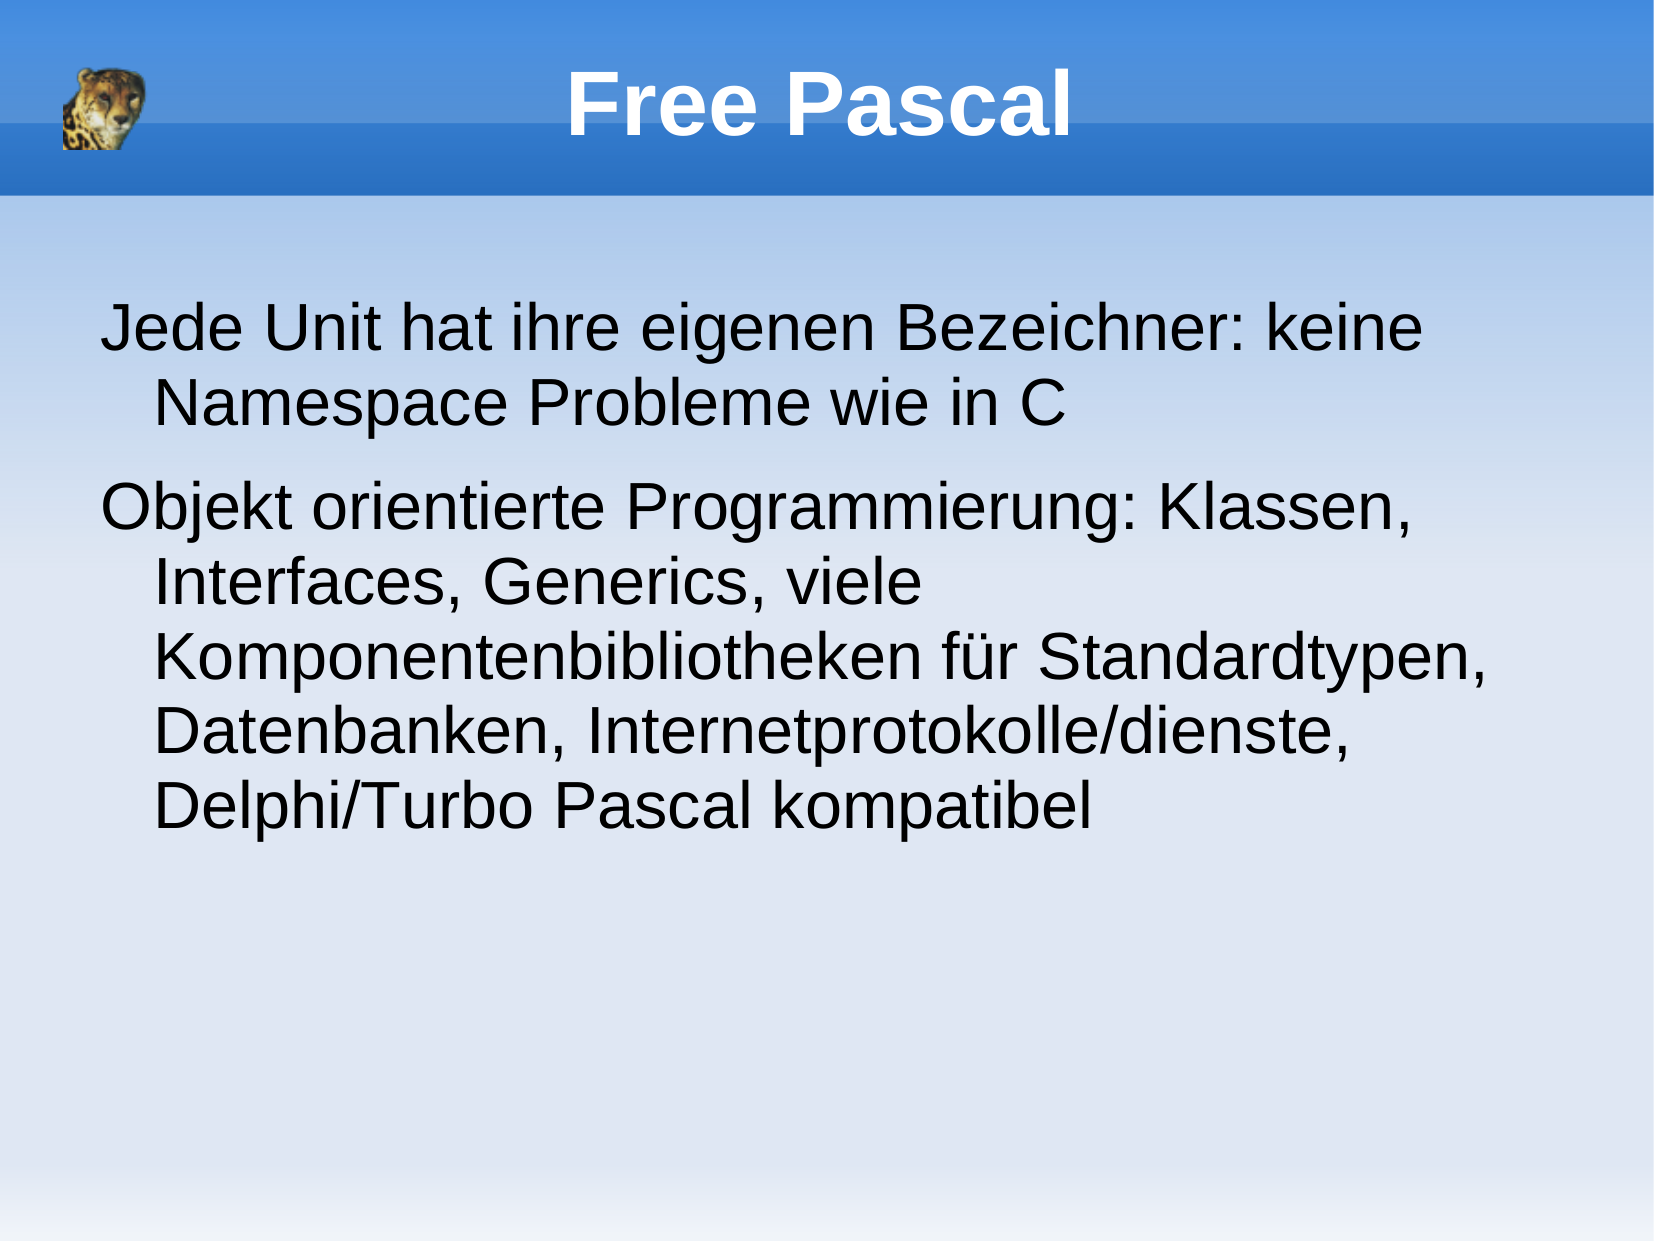

# Free Pascal
Jede Unit hat ihre eigenen Bezeichner: keine Namespace Probleme wie in C
Objekt orientierte Programmierung: Klassen, Interfaces, Generics, viele Komponentenbibliotheken für Standardtypen, Datenbanken, Internetprotokolle/dienste, Delphi/Turbo Pascal kompatibel